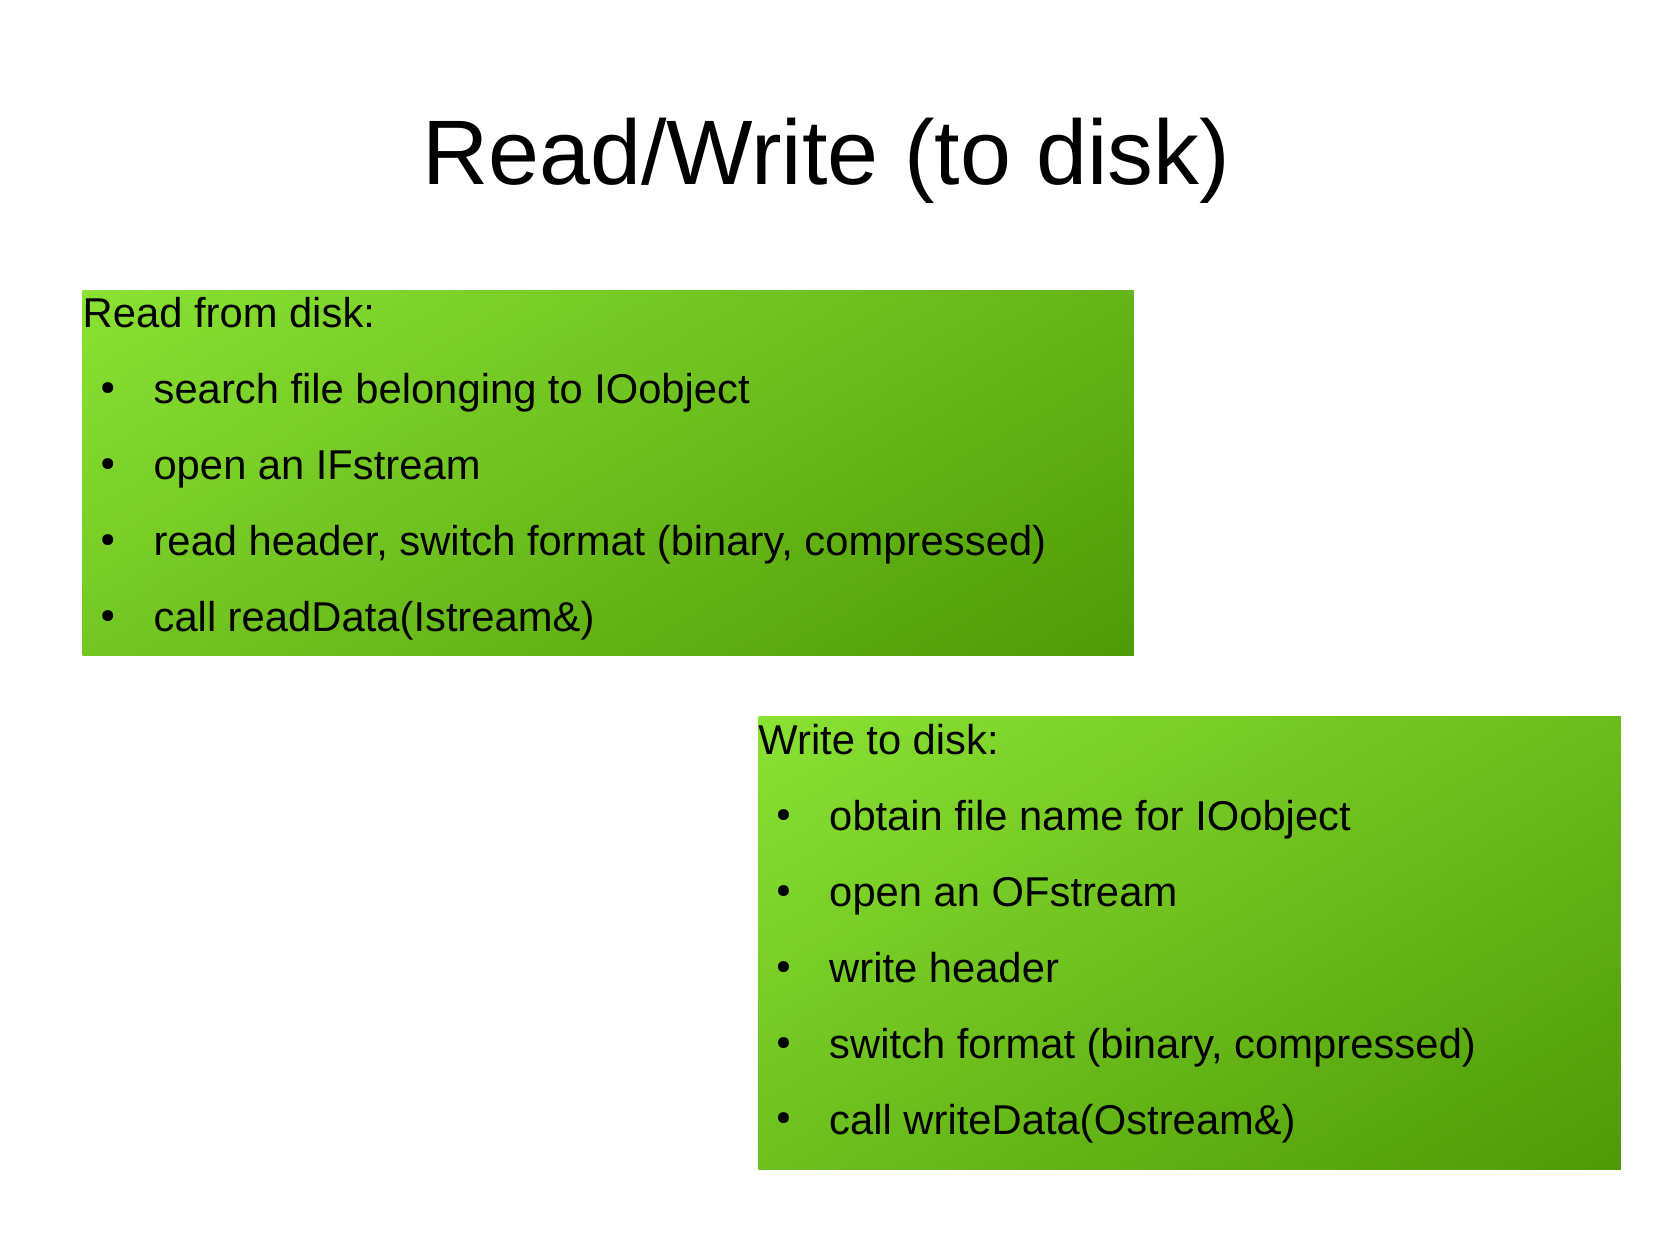

# Read/Write (to disk)
Read from disk:
search file belonging to IOobject
open an IFstream
read header, switch format (binary, compressed)
call readData(Istream&)
Write to disk:
obtain file name for IOobject
open an OFstream
write header
switch format (binary, compressed)
call writeData(Ostream&)